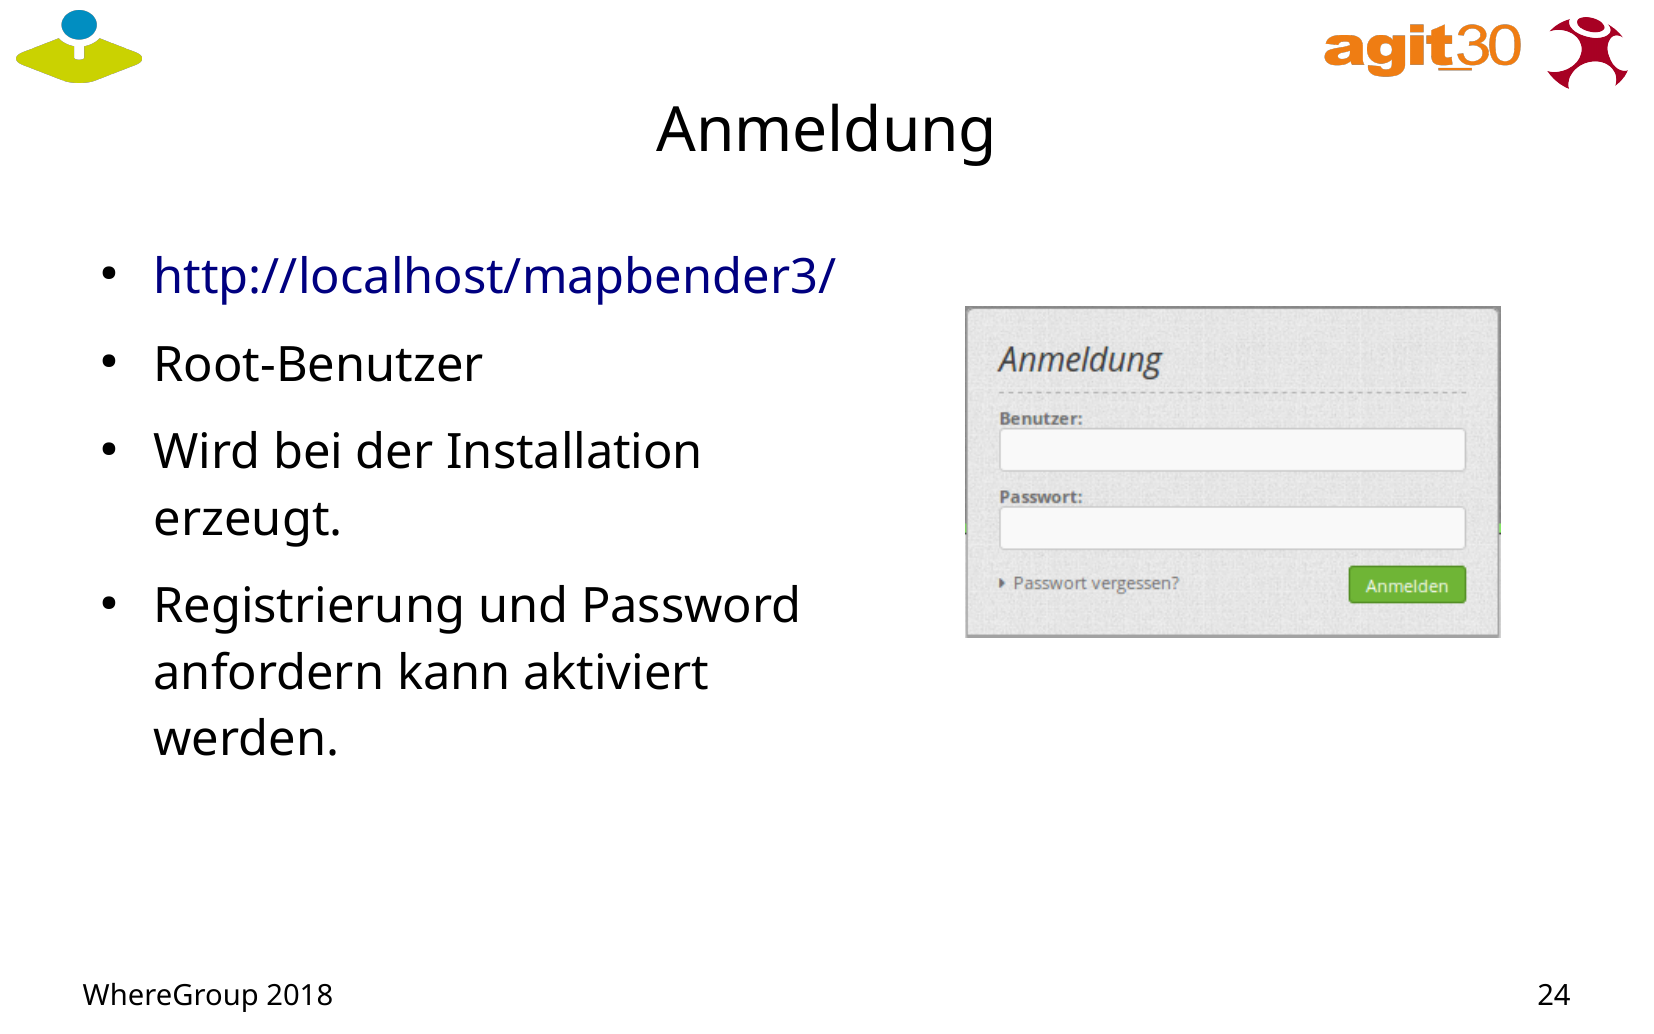

# Anmeldung
http://localhost/mapbender3/
Root-Benutzer
Wird bei der Installation erzeugt.
Registrierung und Password anfordern kann aktiviert werden.
WhereGroup 2018
24